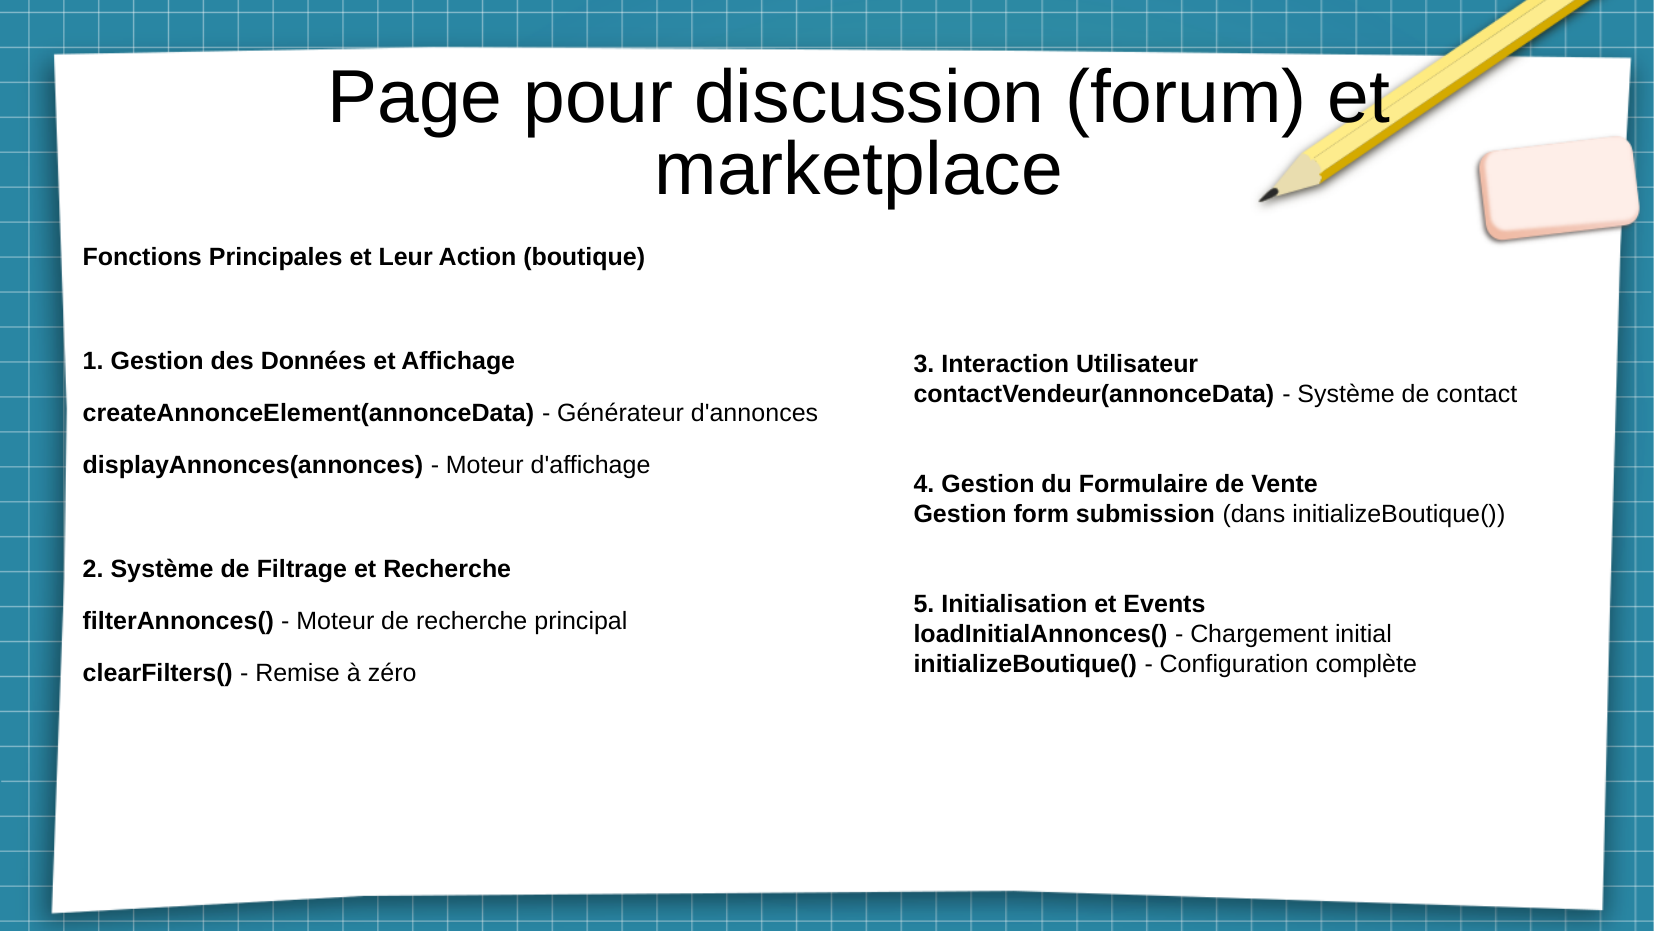

# Page pour discussion (forum) et marketplace
Fonctions Principales et Leur Action (boutique)
1. Gestion des Données et Affichage
createAnnonceElement(annonceData) - Générateur d'annonces
displayAnnonces(annonces) - Moteur d'affichage
2. Système de Filtrage et Recherche
filterAnnonces() - Moteur de recherche principal
clearFilters() - Remise à zéro
3. Interaction Utilisateur
contactVendeur(annonceData) - Système de contact
4. Gestion du Formulaire de Vente
Gestion form submission (dans initializeBoutique())
5. Initialisation et Events
loadInitialAnnonces() - Chargement initial
initializeBoutique() - Configuration complète